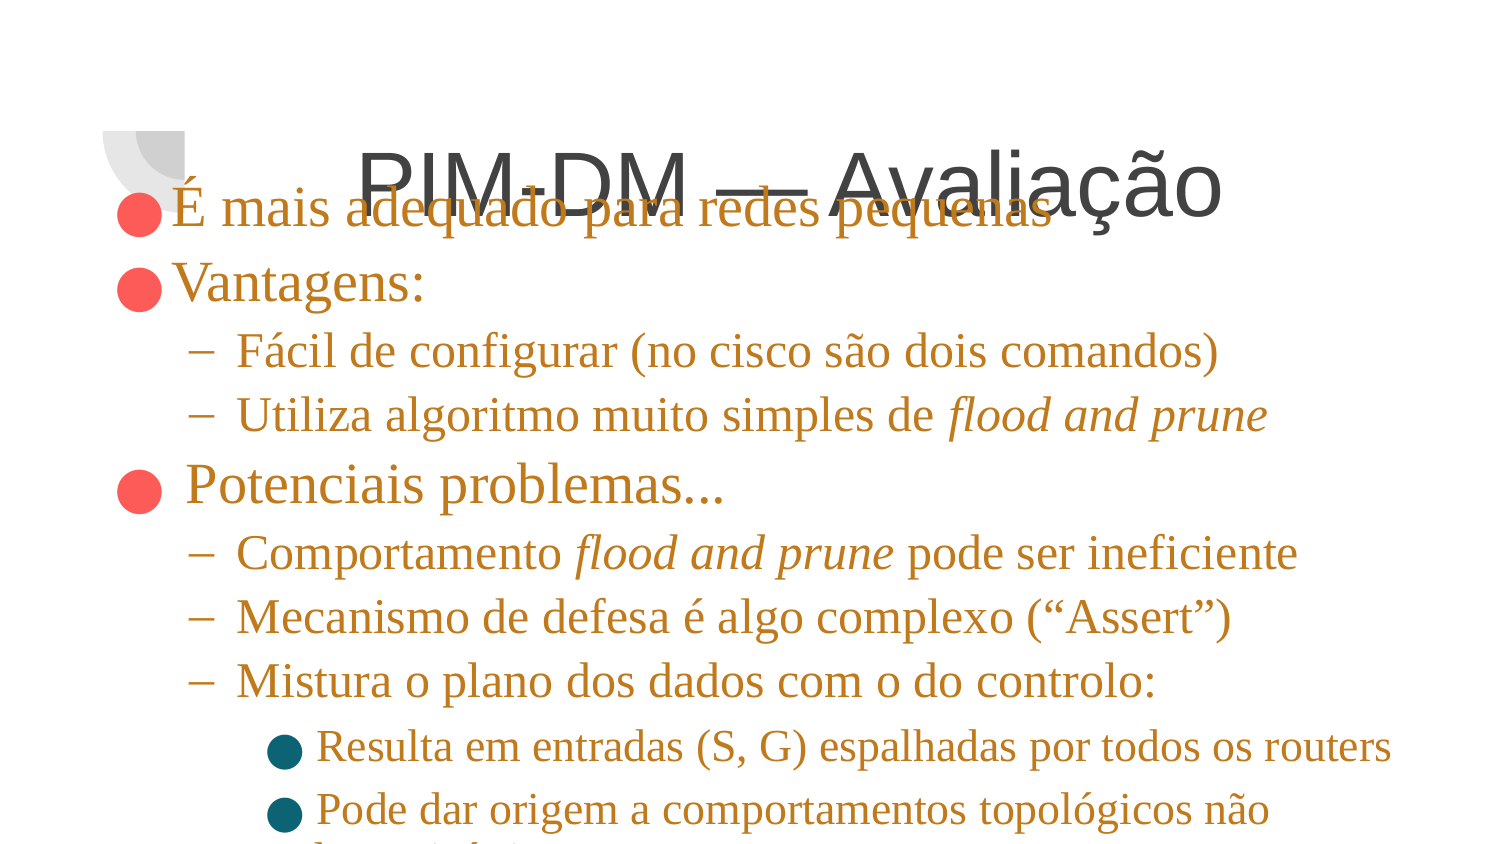

# PIM-DM — Avaliação
É mais adequado para redes pequenas
Vantagens:
Fácil de configurar (no cisco são dois comandos)
Utiliza algoritmo muito simples de flood and prune
 Potenciais problemas...
Comportamento flood and prune pode ser ineficiente
Mecanismo de defesa é algo complexo (“Assert”)
Mistura o plano dos dados com o do controlo:
 Resulta em entradas (S, G) espalhadas por todos os routers
 Pode dar origem a comportamentos topológicos não determinísticos
Não incluí suporte para árvores partilhadas